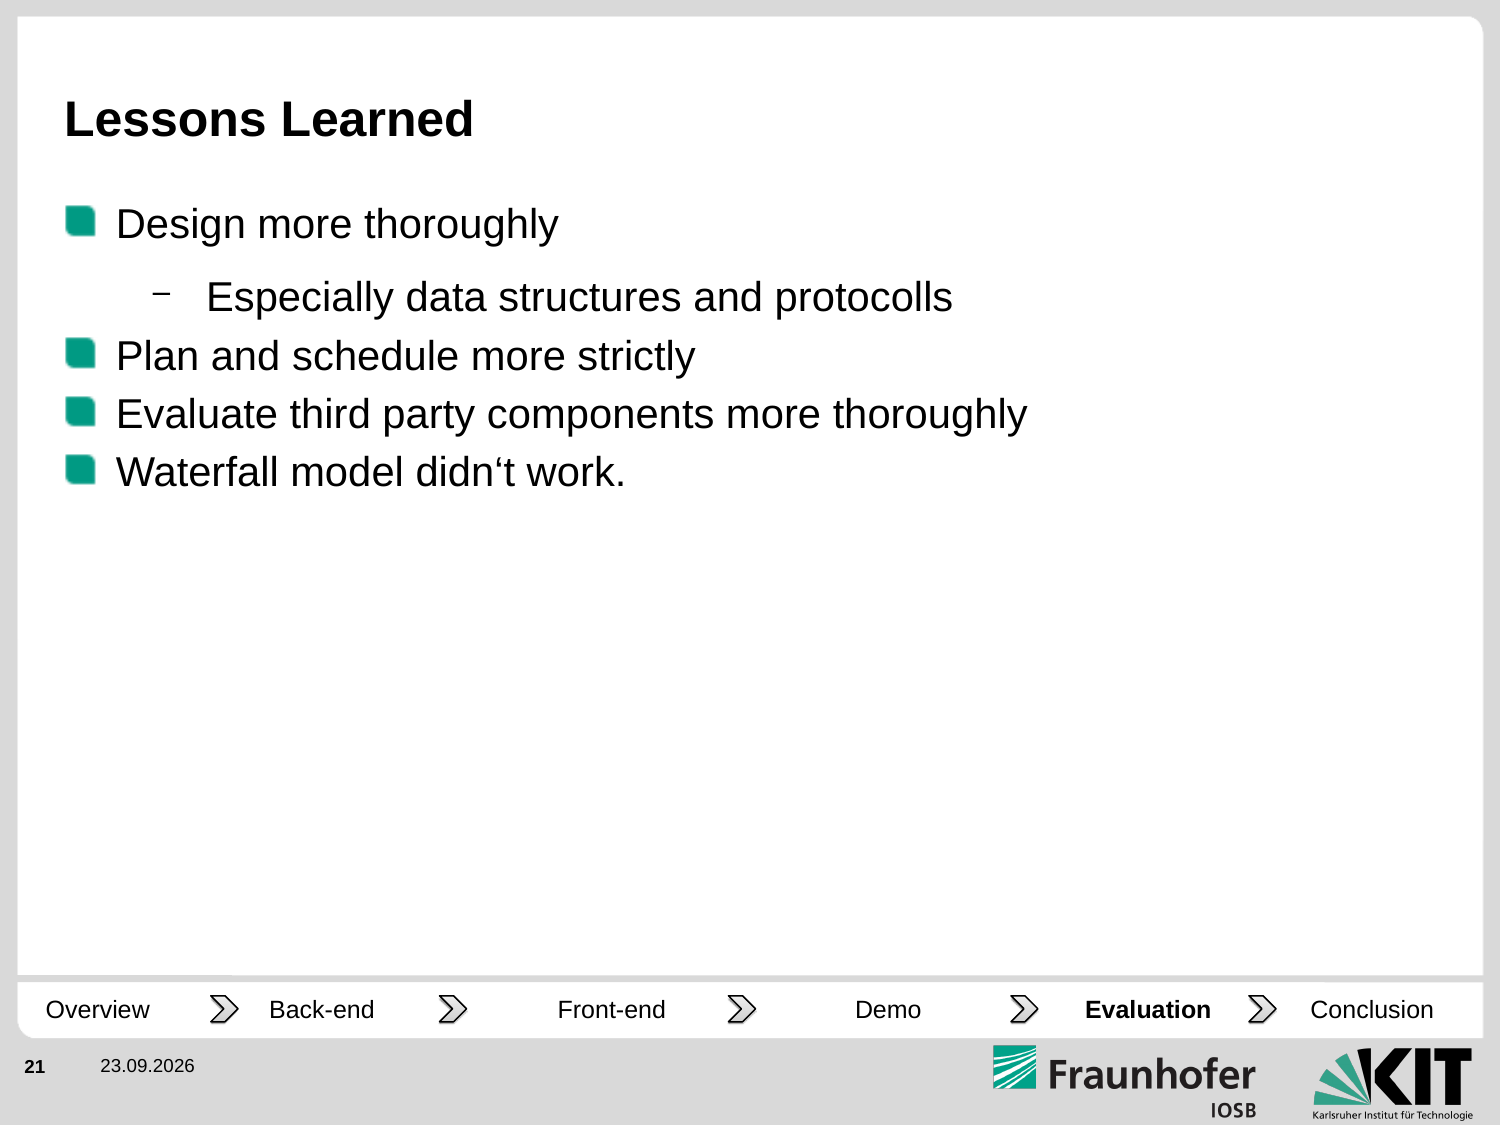

# Lessons Learned
Design more thoroughly
Especially data structures and protocolls
Plan and schedule more strictly
Evaluate third party components more thoroughly
Waterfall model didn‘t work.
Overview
Back-end
Front-end
Demo
Evaluation
Conclusion
21